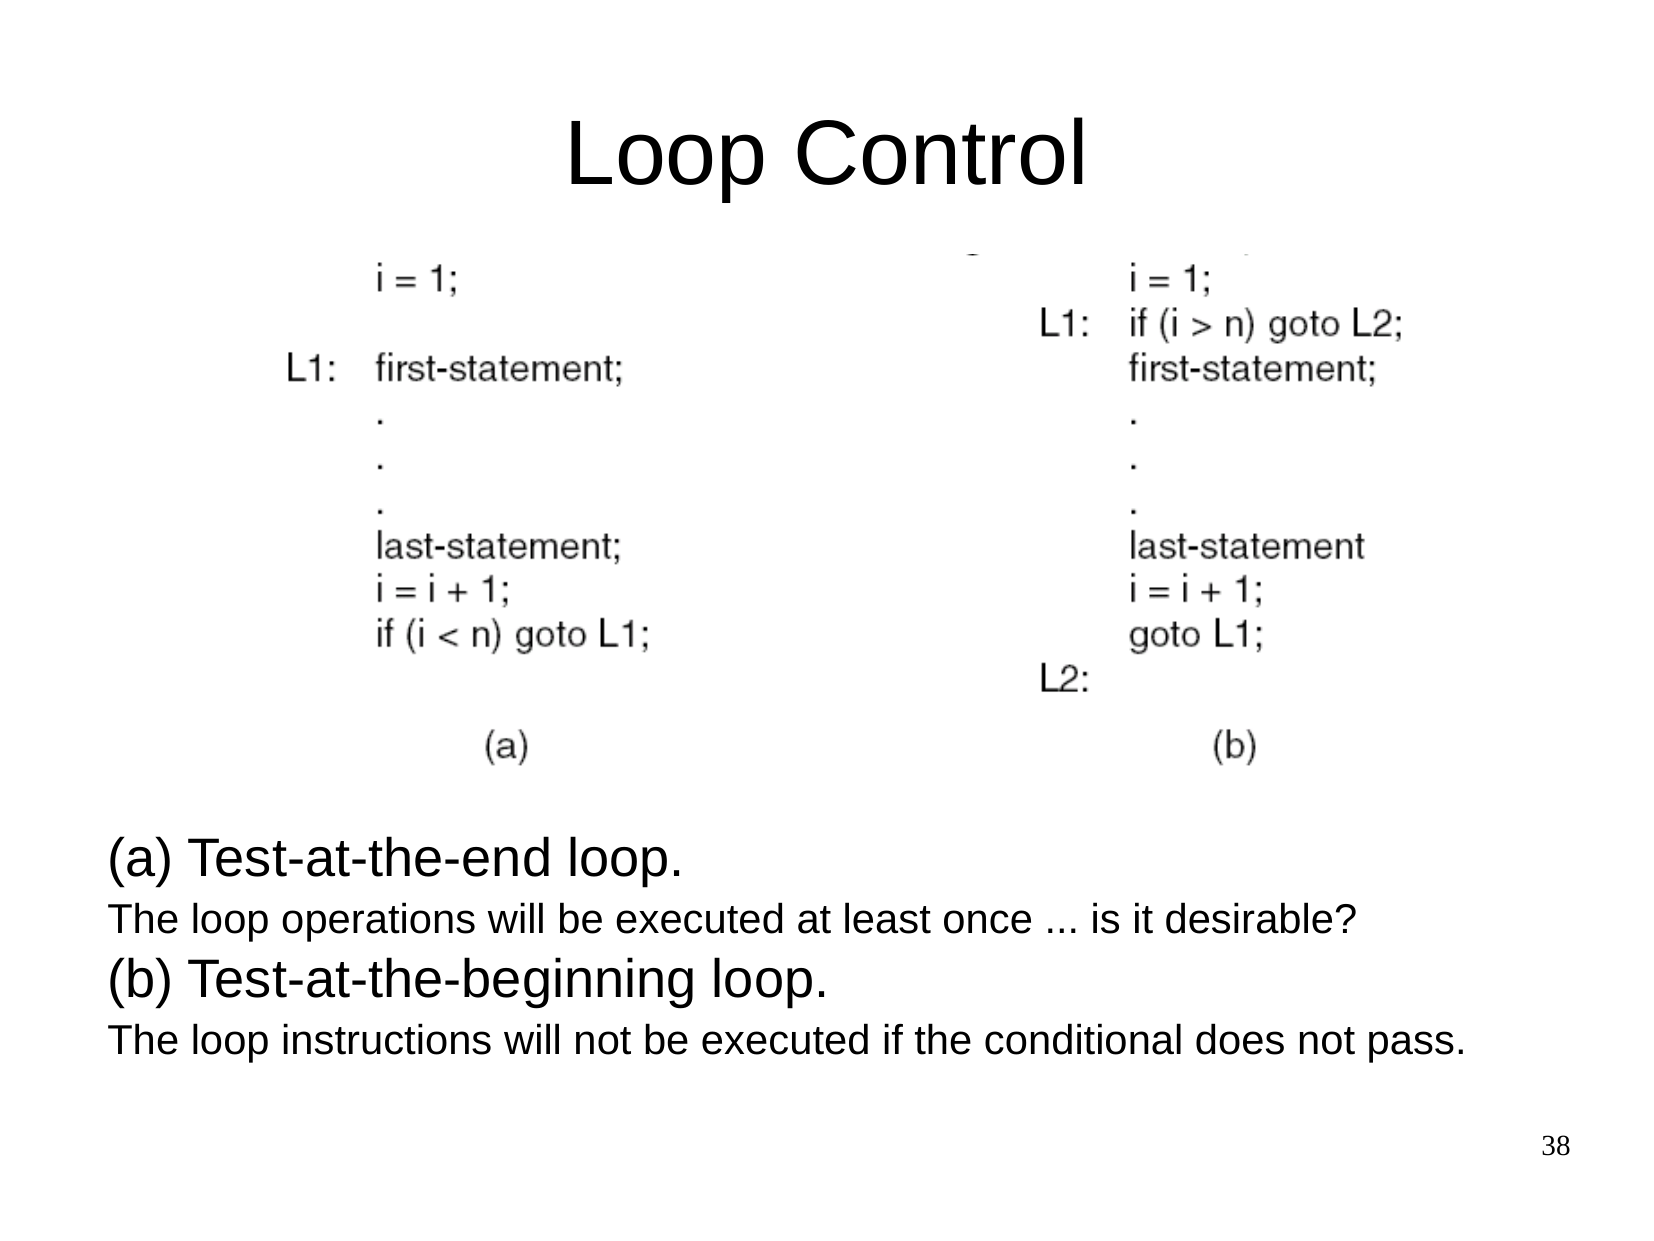

# Loop Control
(a) Test-at-the-end loop.
The loop operations will be executed at least once ... is it desirable?
(b) Test-at-the-beginning loop.
The loop instructions will not be executed if the conditional does not pass.
38